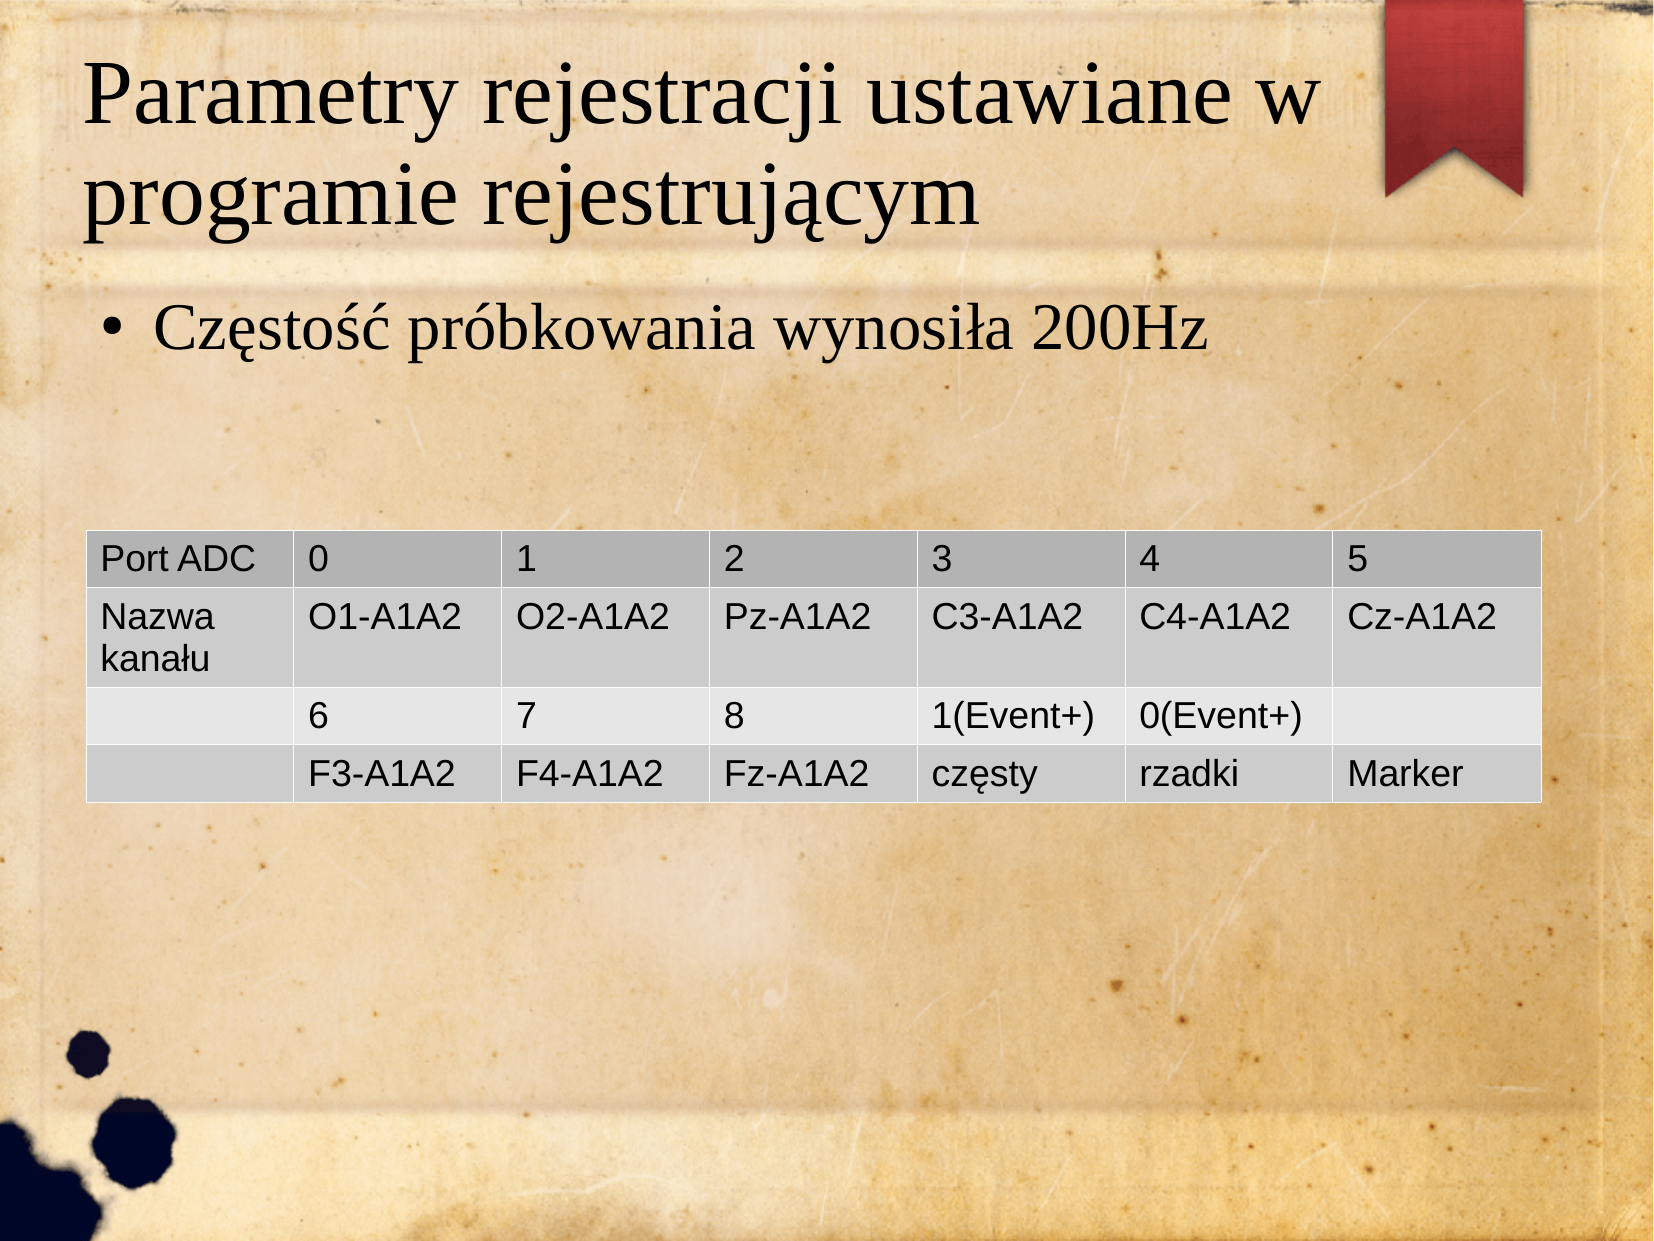

# Parametry rejestracji ustawiane w programie rejestrującym
Częstość próbkowania wynosiła 200Hz
| Port ADC | 0 | 1 | 2 | 3 | 4 | 5 |
| --- | --- | --- | --- | --- | --- | --- |
| Nazwa kanału | O1-A1A2 | O2-A1A2 | Pz-A1A2 | C3-A1A2 | C4-A1A2 | Cz-A1A2 |
| | 6 | 7 | 8 | 1(Event+) | 0(Event+) | |
| | F3-A1A2 | F4-A1A2 | Fz-A1A2 | częsty | rzadki | Marker |